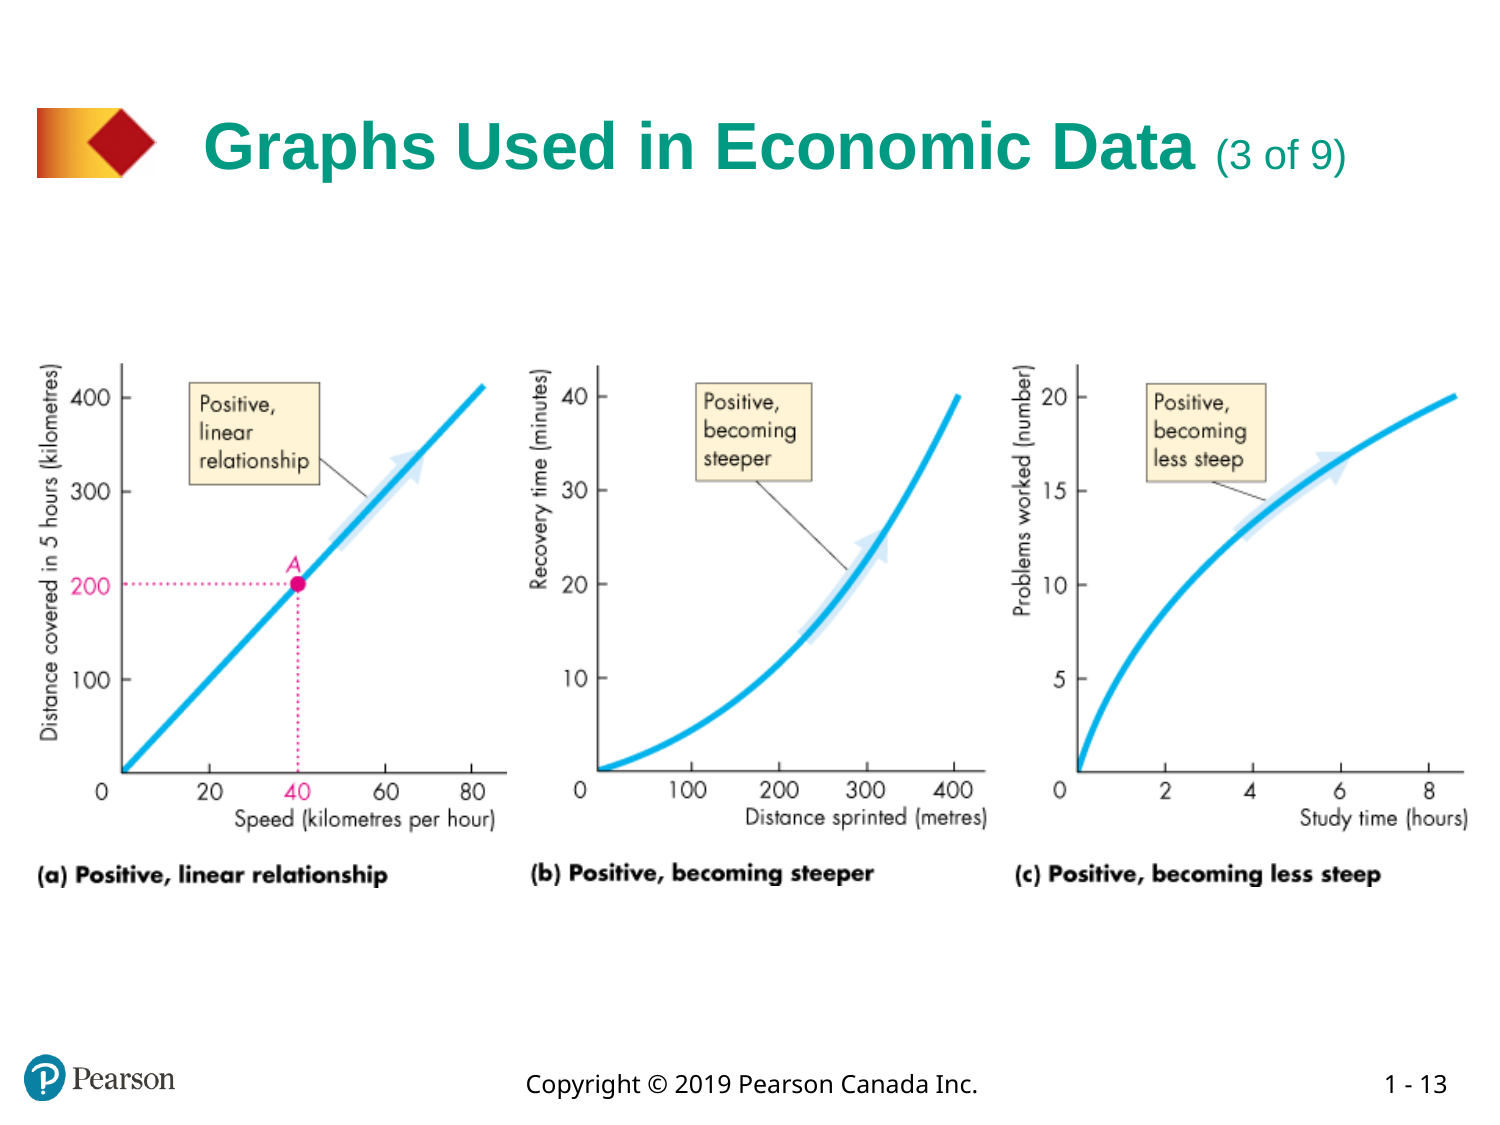

# Graphs Used in Economic Data (3 of 9)